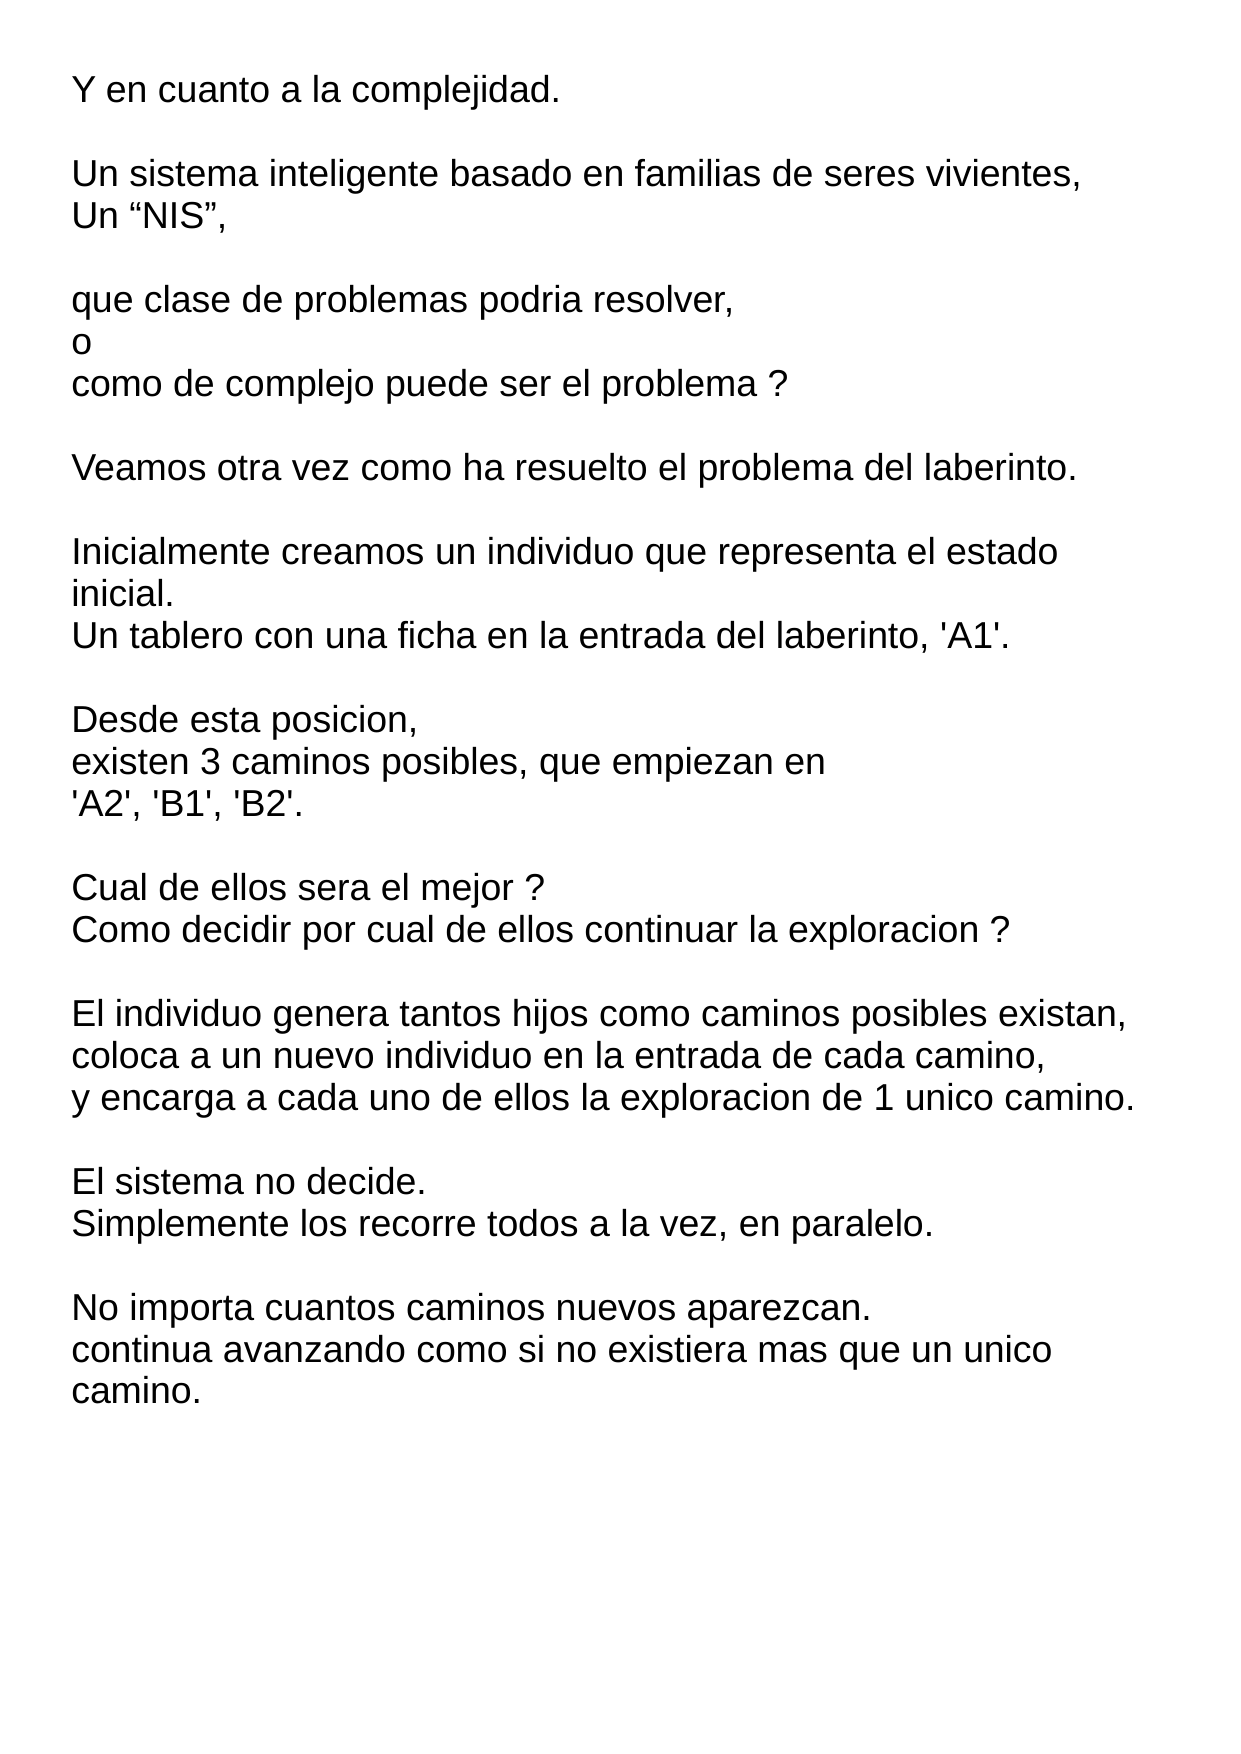

Y en cuanto a la complejidad.
Un sistema inteligente basado en familias de seres vivientes,
Un “NIS”,
que clase de problemas podria resolver,
o
como de complejo puede ser el problema ?
Veamos otra vez como ha resuelto el problema del laberinto.
Inicialmente creamos un individuo que representa el estado inicial.
Un tablero con una ficha en la entrada del laberinto, 'A1'.
Desde esta posicion,
existen 3 caminos posibles, que empiezan en
'A2', 'B1', 'B2'.
Cual de ellos sera el mejor ?
Como decidir por cual de ellos continuar la exploracion ?
El individuo genera tantos hijos como caminos posibles existan, coloca a un nuevo individuo en la entrada de cada camino,
y encarga a cada uno de ellos la exploracion de 1 unico camino.
El sistema no decide.
Simplemente los recorre todos a la vez, en paralelo.
No importa cuantos caminos nuevos aparezcan.
continua avanzando como si no existiera mas que un unico camino.